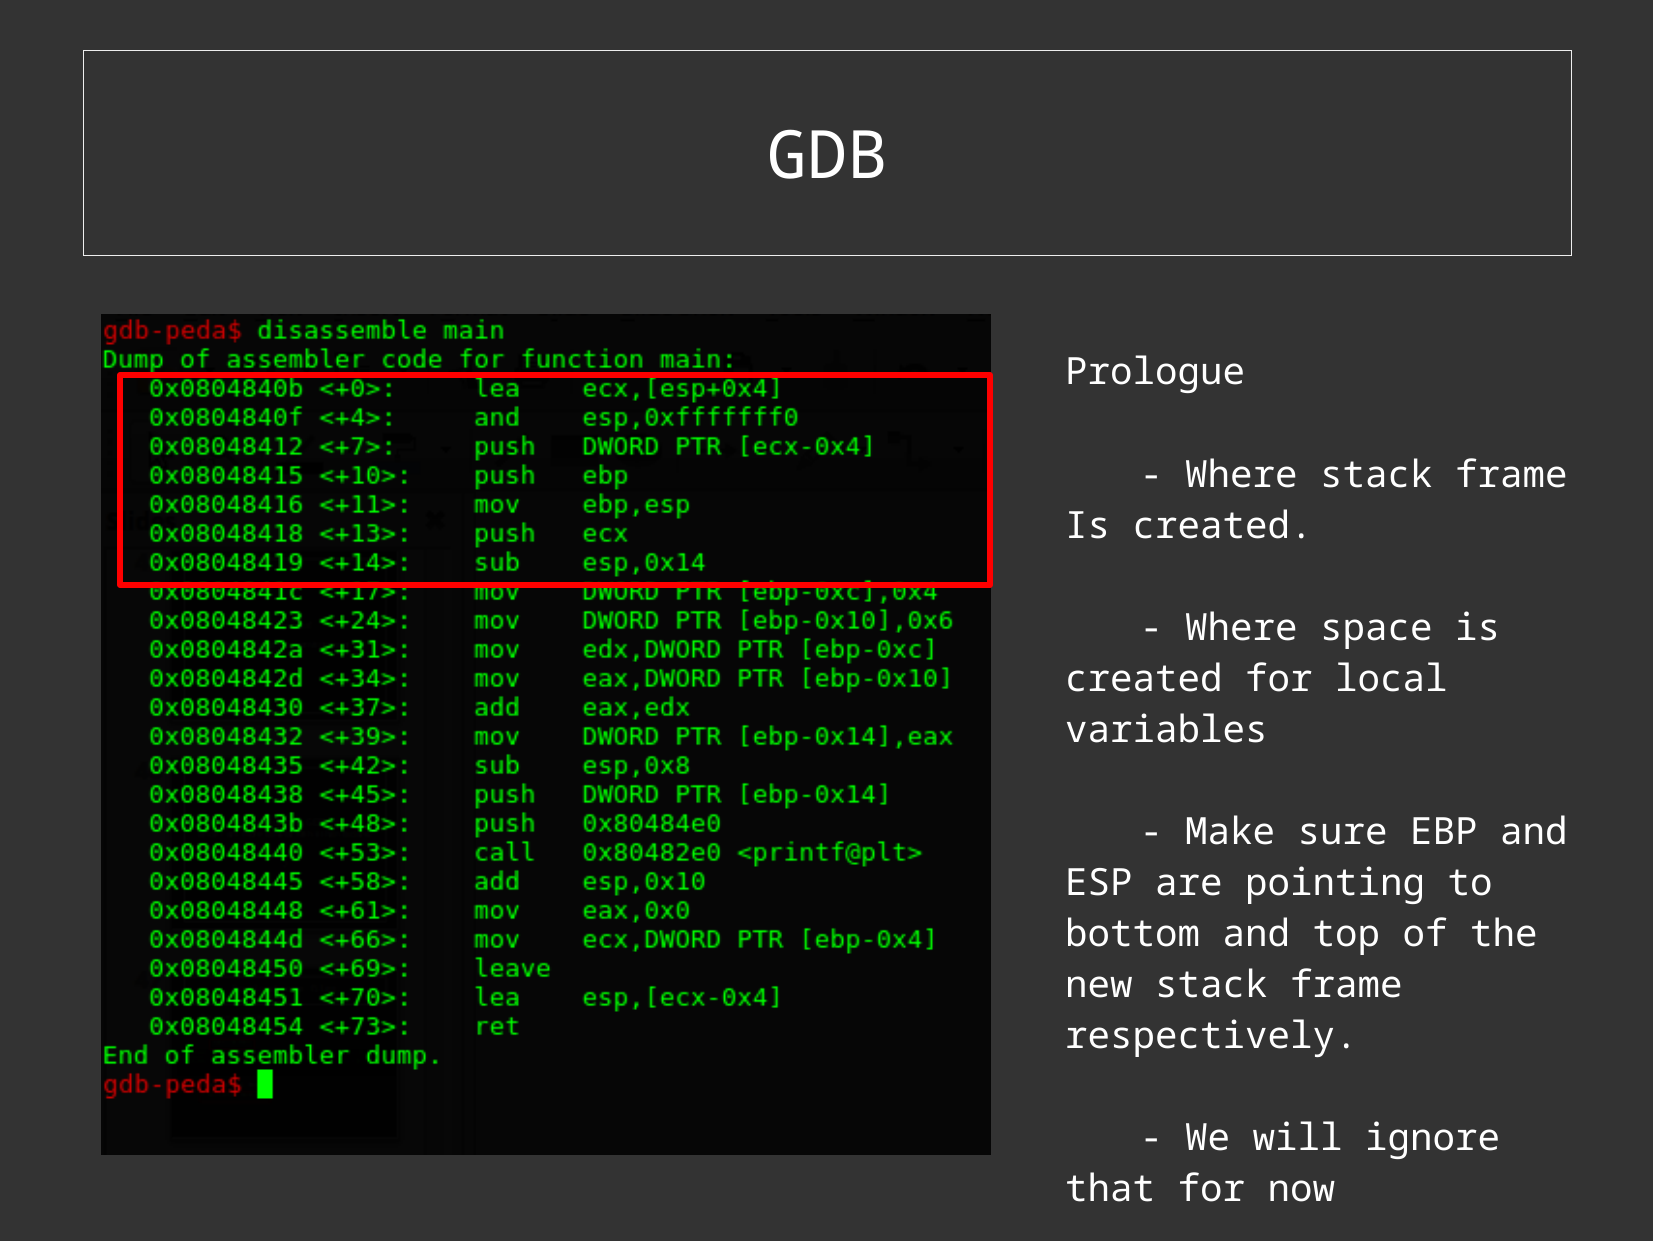

GDB
Prologue
	- Where stack frame
Is created.
	- Where space is created for local variables
	- Make sure EBP and ESP are pointing to bottom and top of the new stack frame respectively.
	- We will ignore that for now